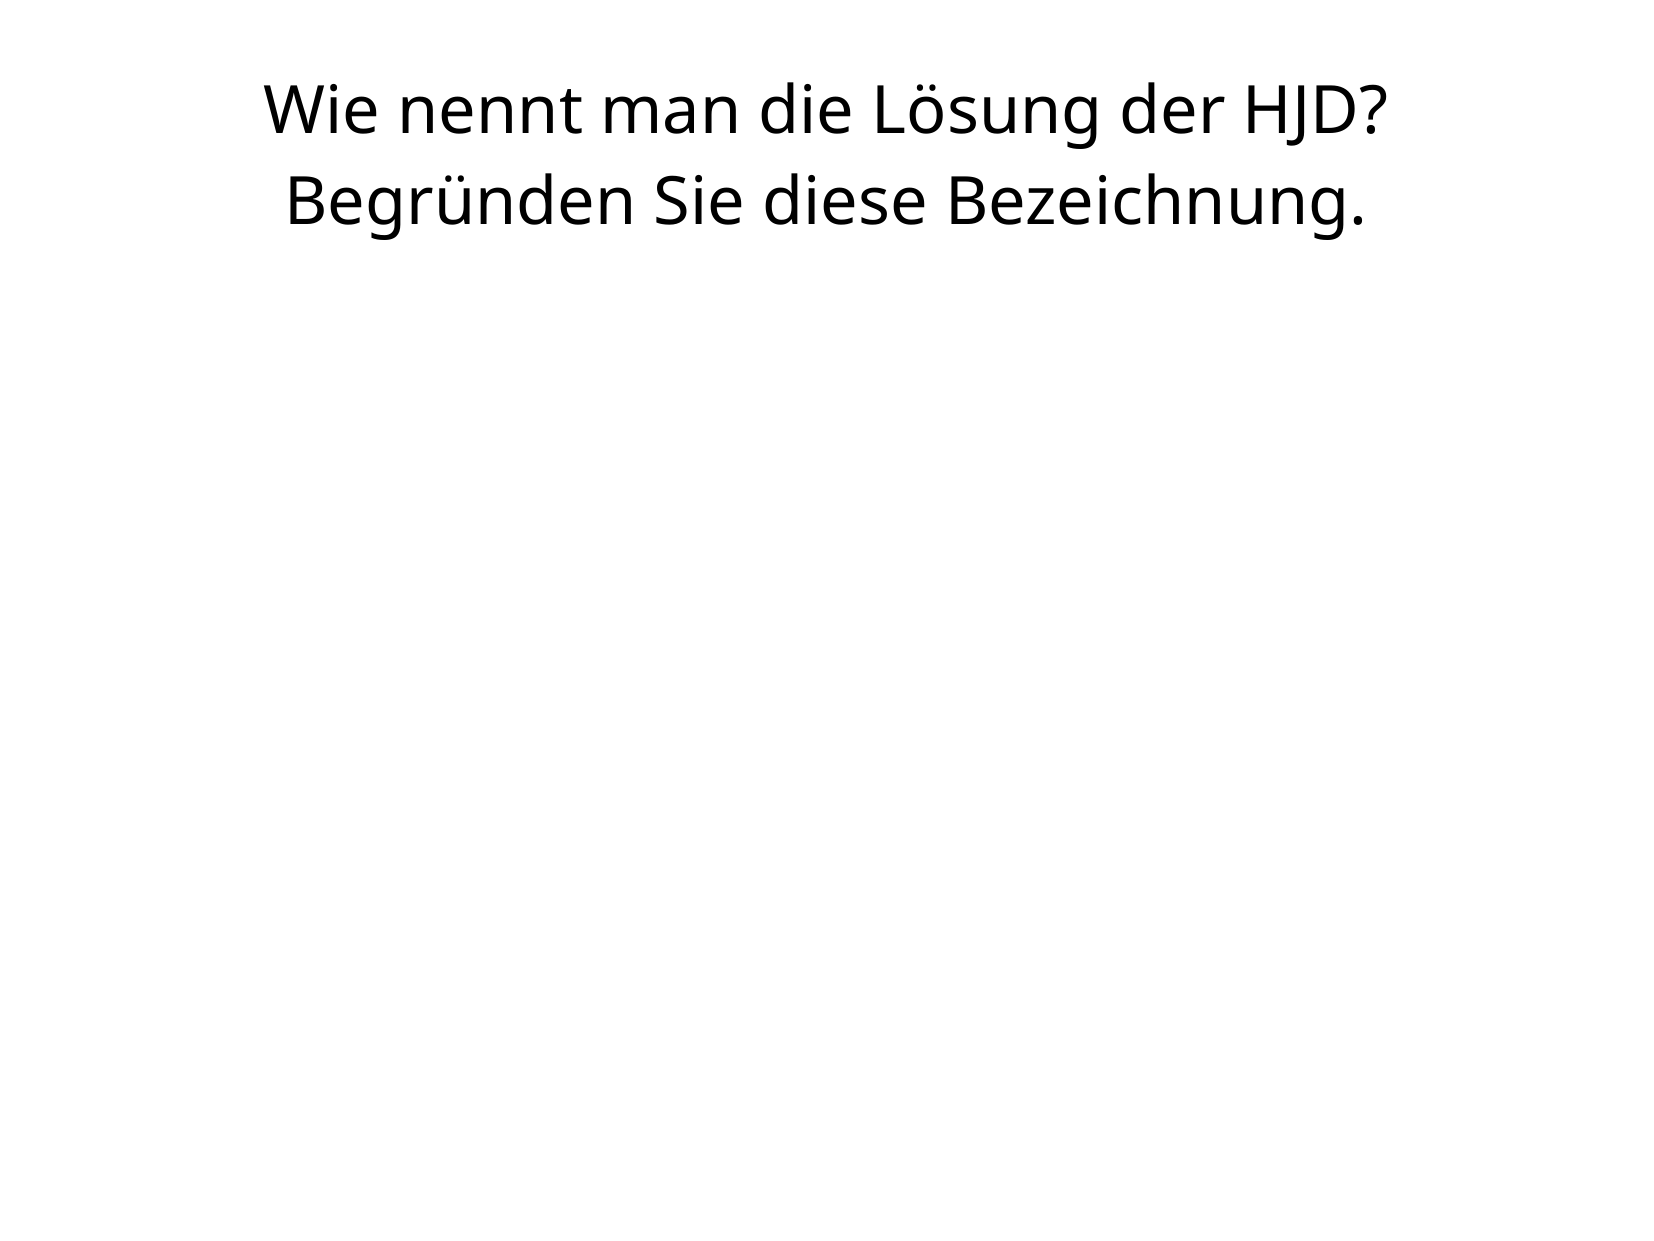

# Wie nennt man die Lösung der HJD? Begründen Sie diese Bezeichnung.